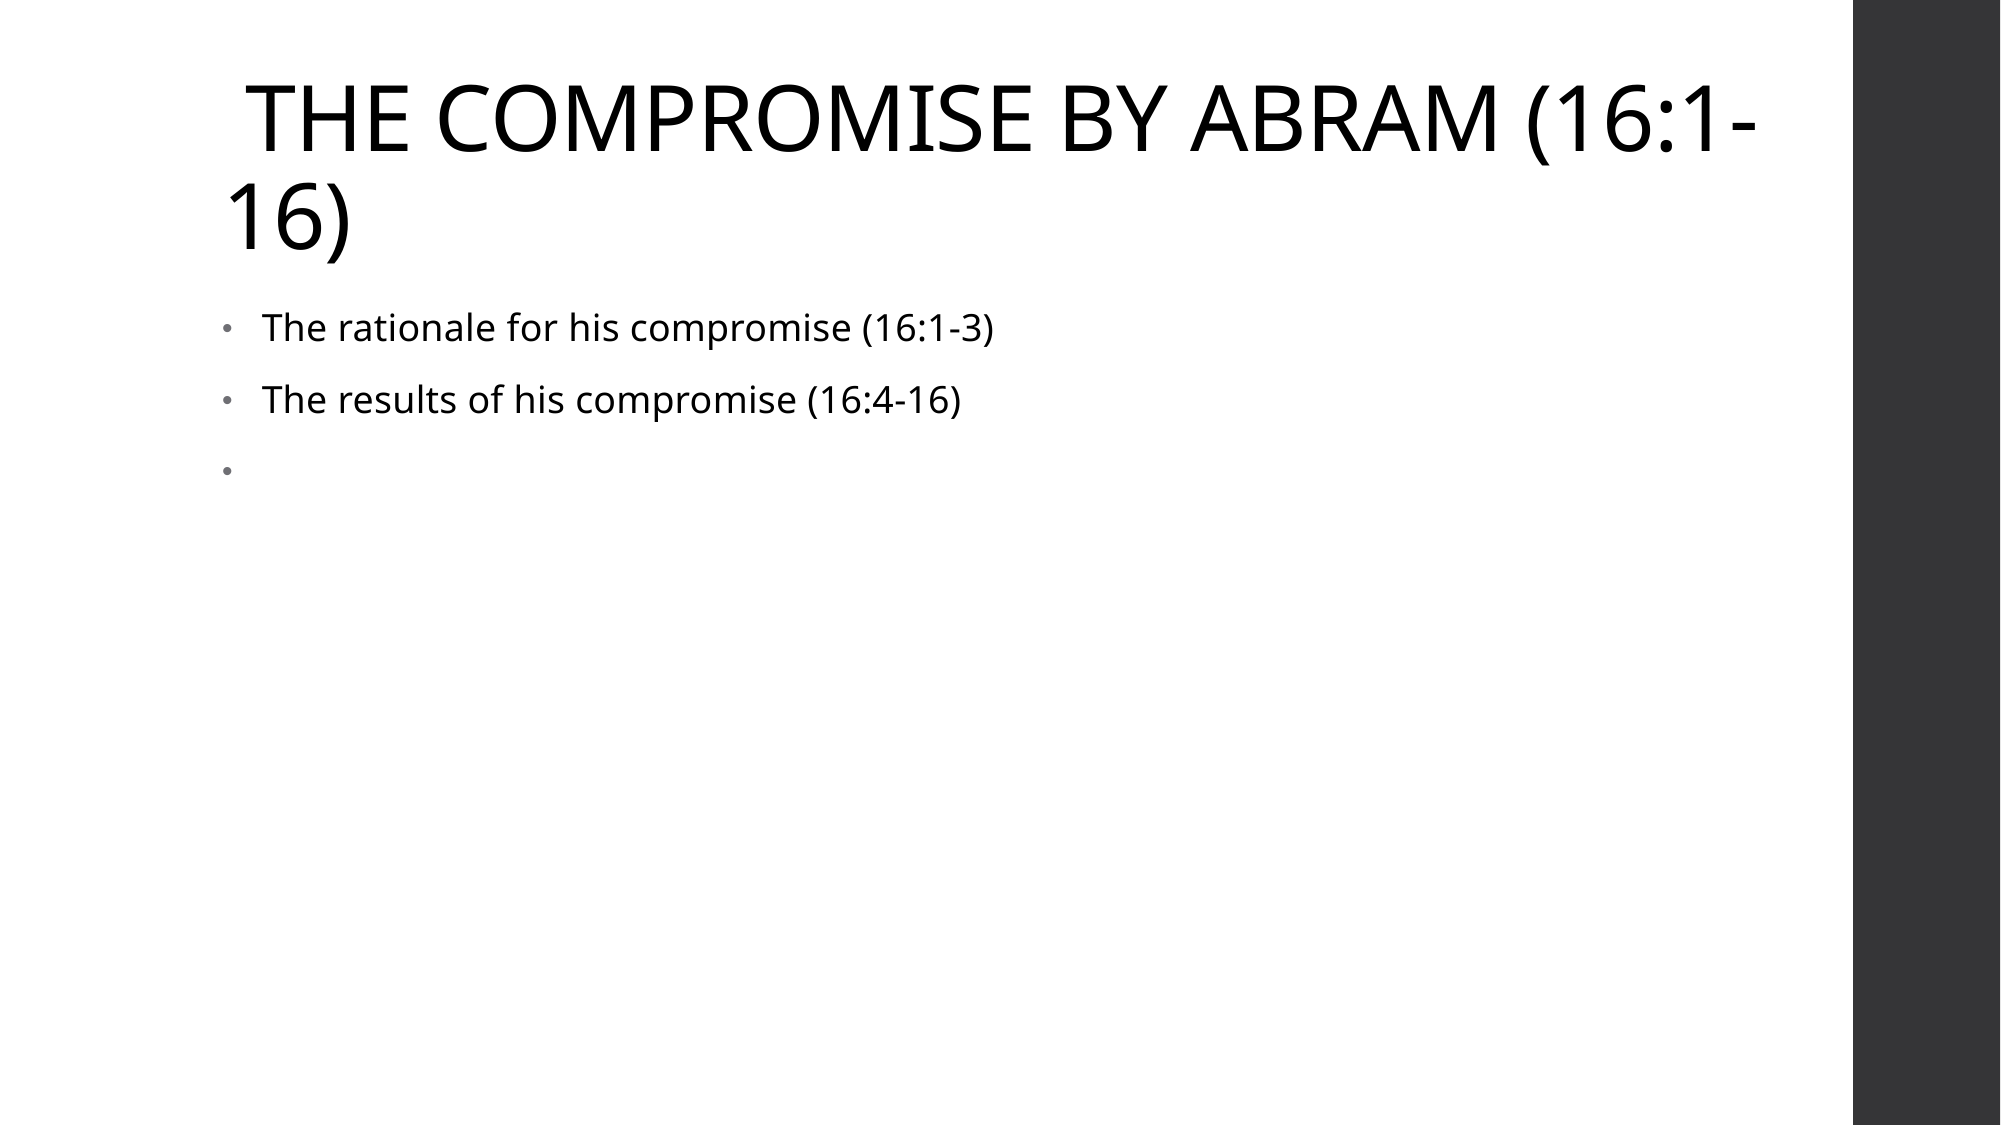

# THE COMPROMISE BY ABRAM (16:1-16)
 The rationale for his compromise (16:1-3)
 The results of his compromise (16:4-16)